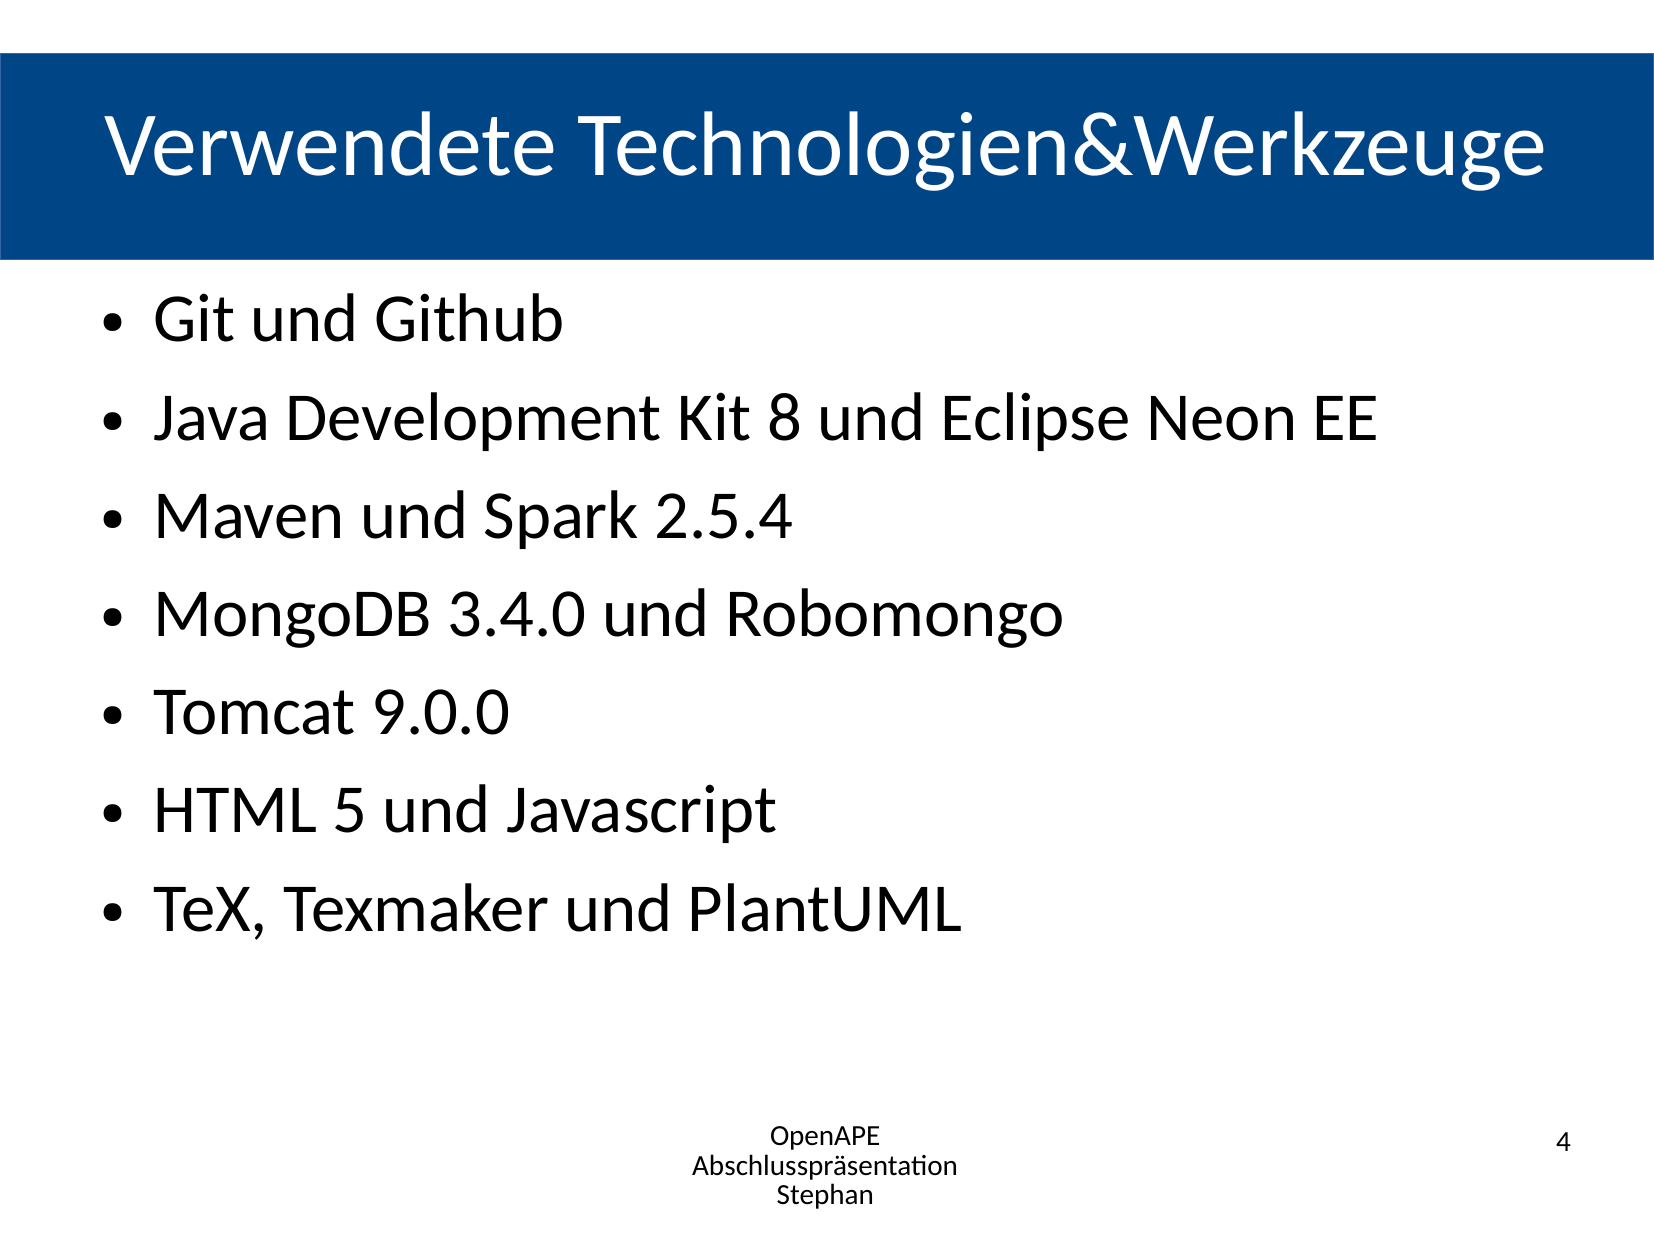

# Verwendete Technologien&Werkzeuge
Git und Github
Java Development Kit 8 und Eclipse Neon EE
Maven und Spark 2.5.4
MongoDB 3.4.0 und Robomongo
Tomcat 9.0.0
HTML 5 und Javascript
TeX, Texmaker und PlantUML
4